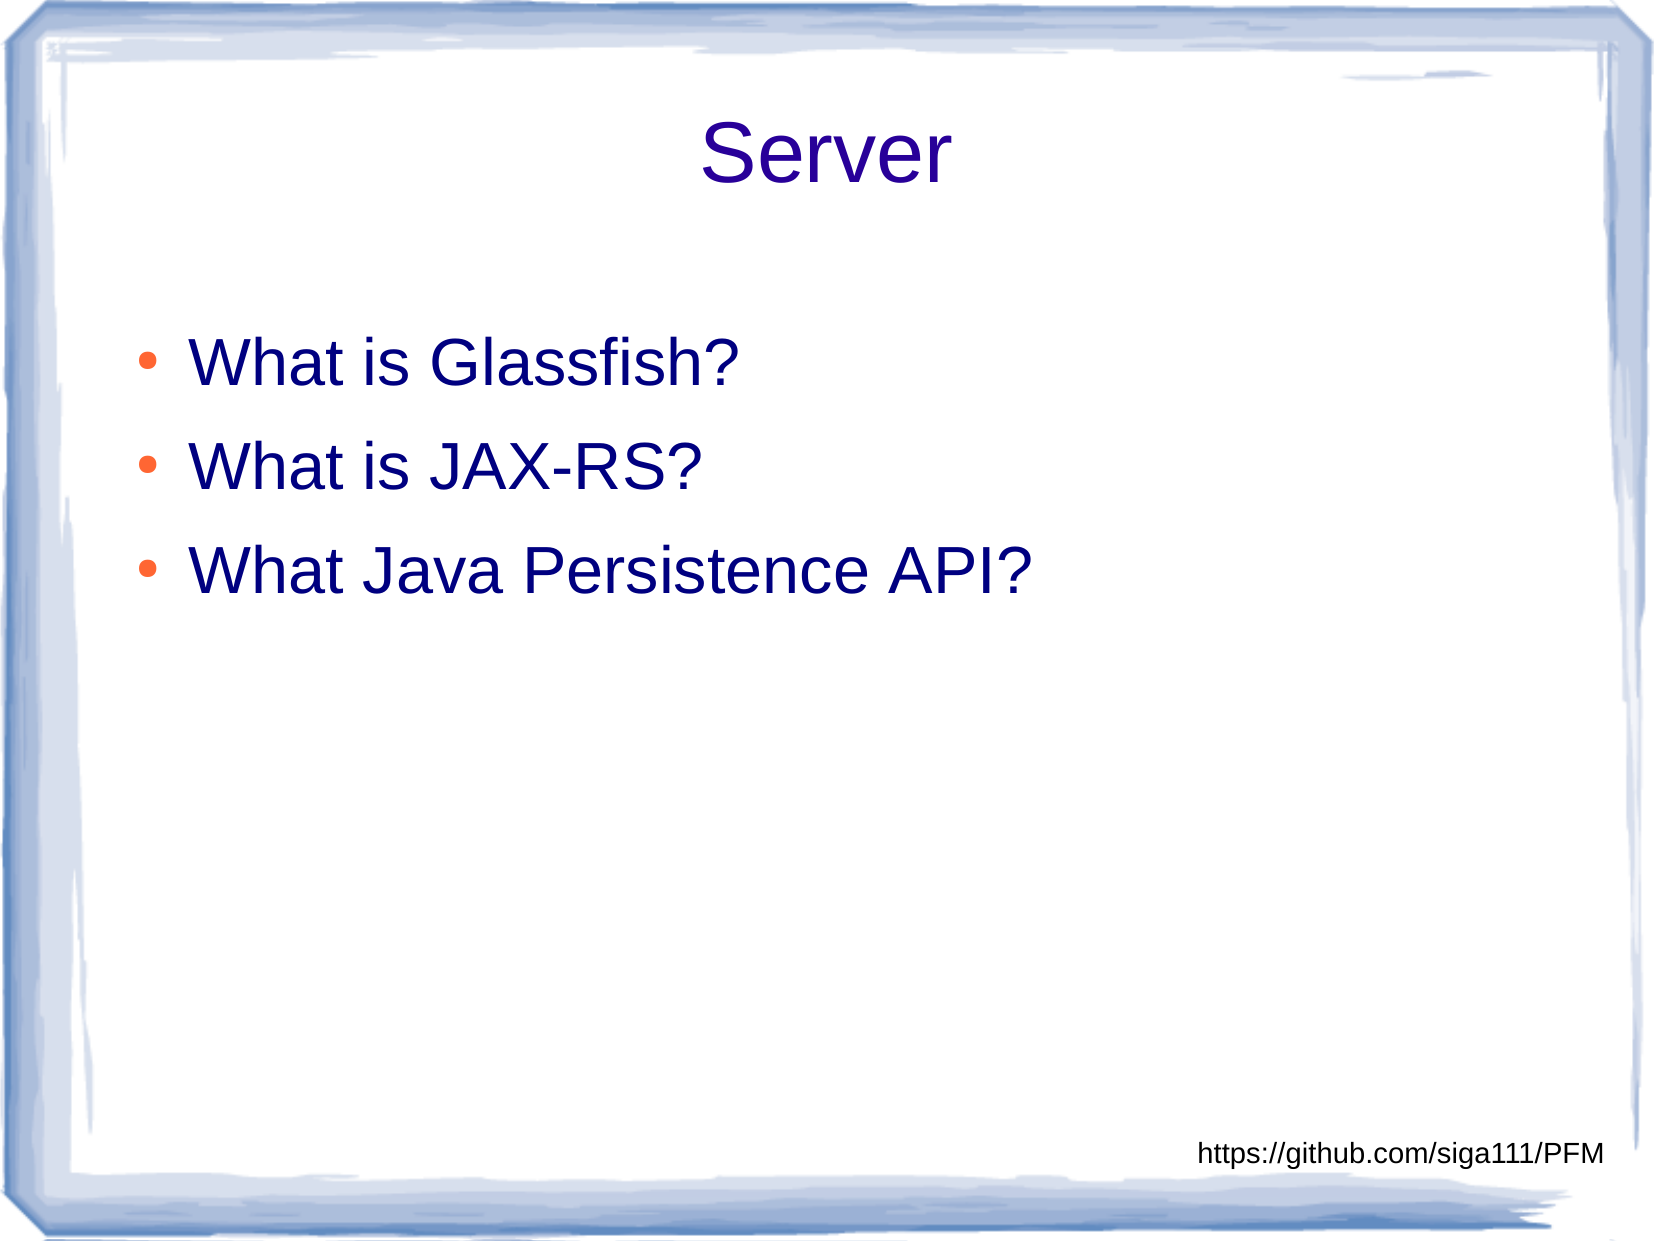

# Server
What is Glassfish?
What is JAX-RS?
What Java Persistence API?